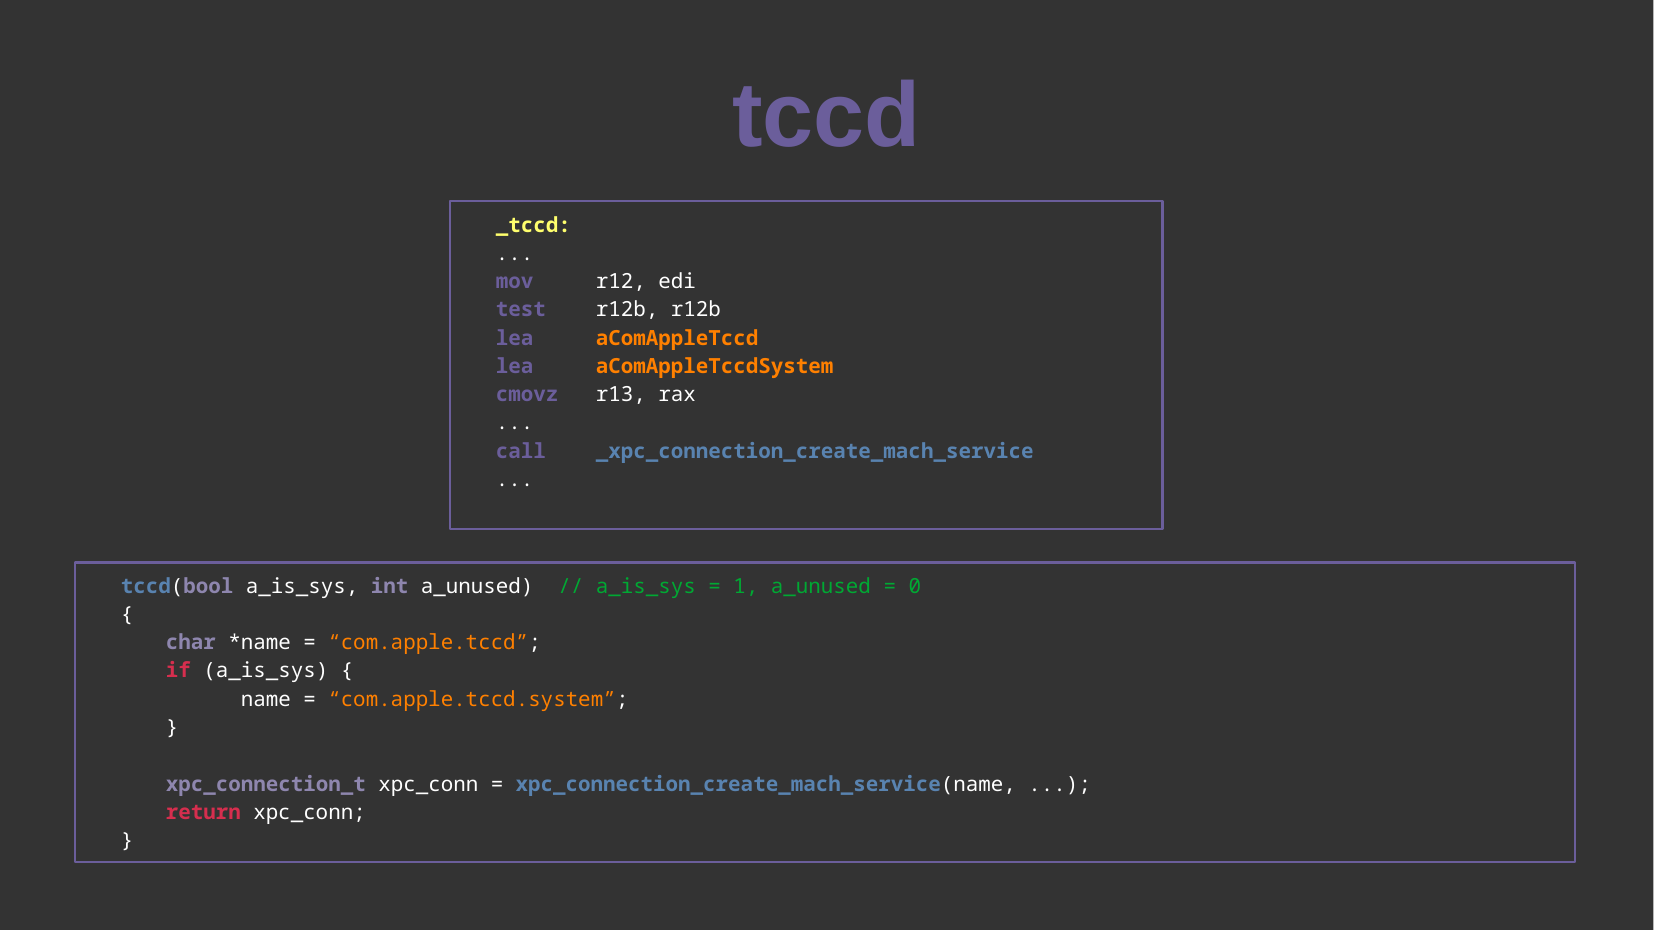

# tccd
_tccd:
...
mov r12, edi
test r12b, r12b
lea aComAppleTccd
lea aComAppleTccdSystem
cmovz r13, rax
...
call _xpc_connection_create_mach_service
...
tccd(bool a_is_sys, int a_unused) // a_is_sys = 1, a_unused = 0
{
	char *name = “com.apple.tccd”;
	if (a_is_sys) {
		name = “com.apple.tccd.system”;
	}
	xpc_connection_t xpc_conn = xpc_connection_create_mach_service(name, ...);
	return xpc_conn;
}